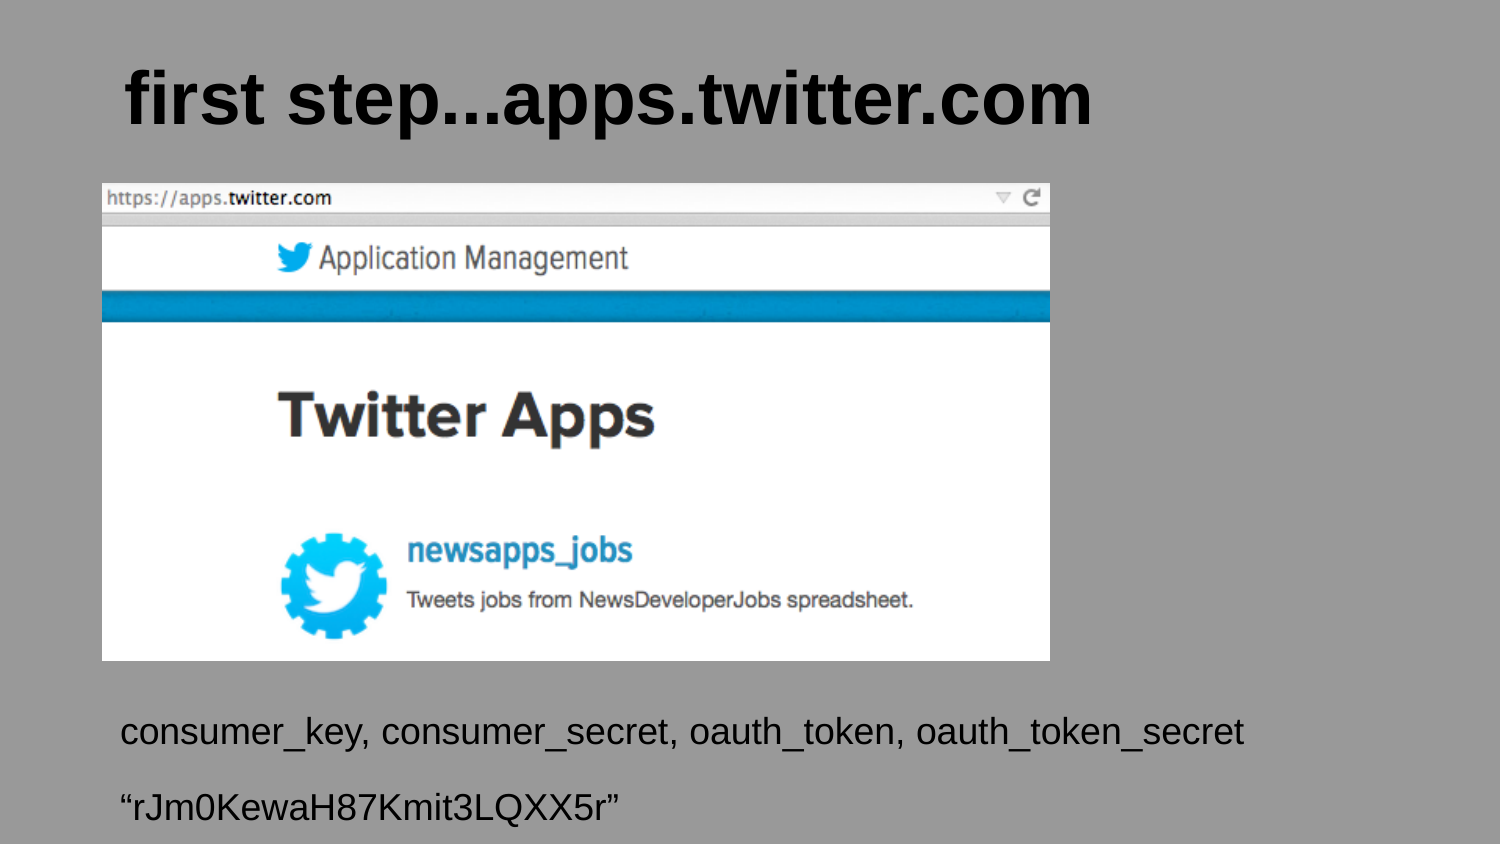

first step...apps.twitter.com
consumer_key, consumer_secret, oauth_token, oauth_token_secret
“rJm0KewaH87Kmit3LQXX5r”